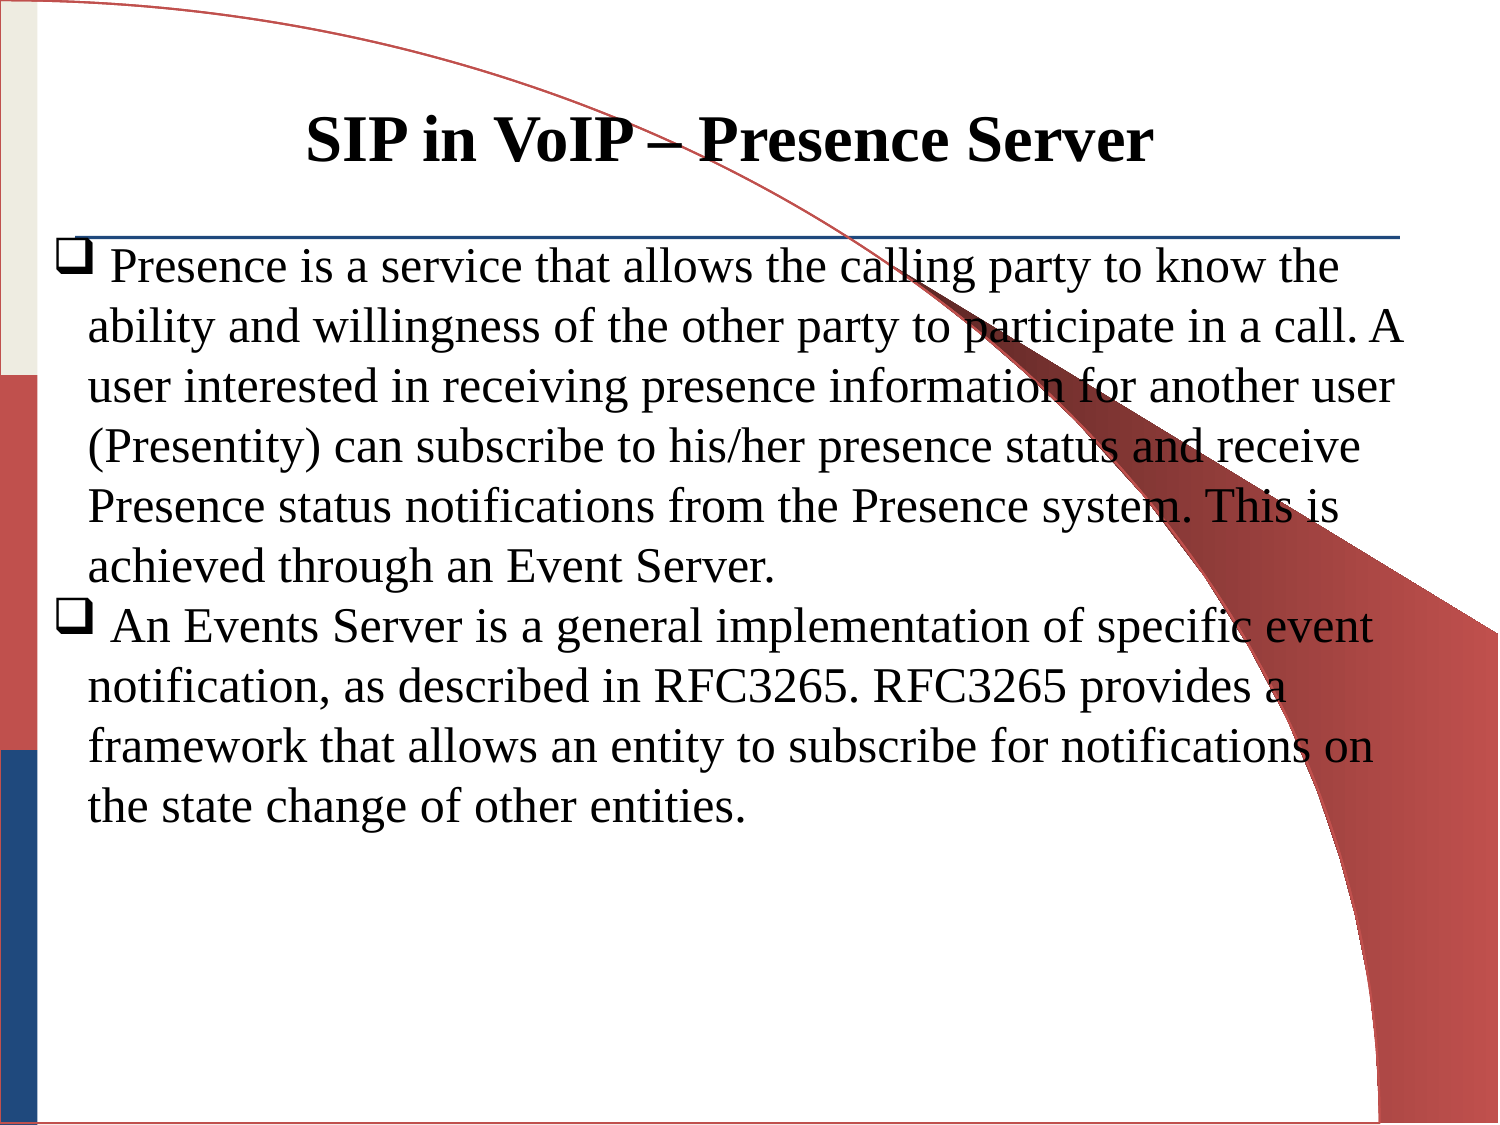

SIP in VoIP – Presence Server
 Presence is a service that allows the calling party to know the ability and willingness of the other party to participate in a call. A user interested in receiving presence information for another user (Presentity) can subscribe to his/her presence status and receive Presence status notifications from the Presence system. This is achieved through an Event Server.
 An Events Server is a general implementation of specific event notification, as described in RFC3265. RFC3265 provides a framework that allows an entity to subscribe for notifications on the state change of other entities.